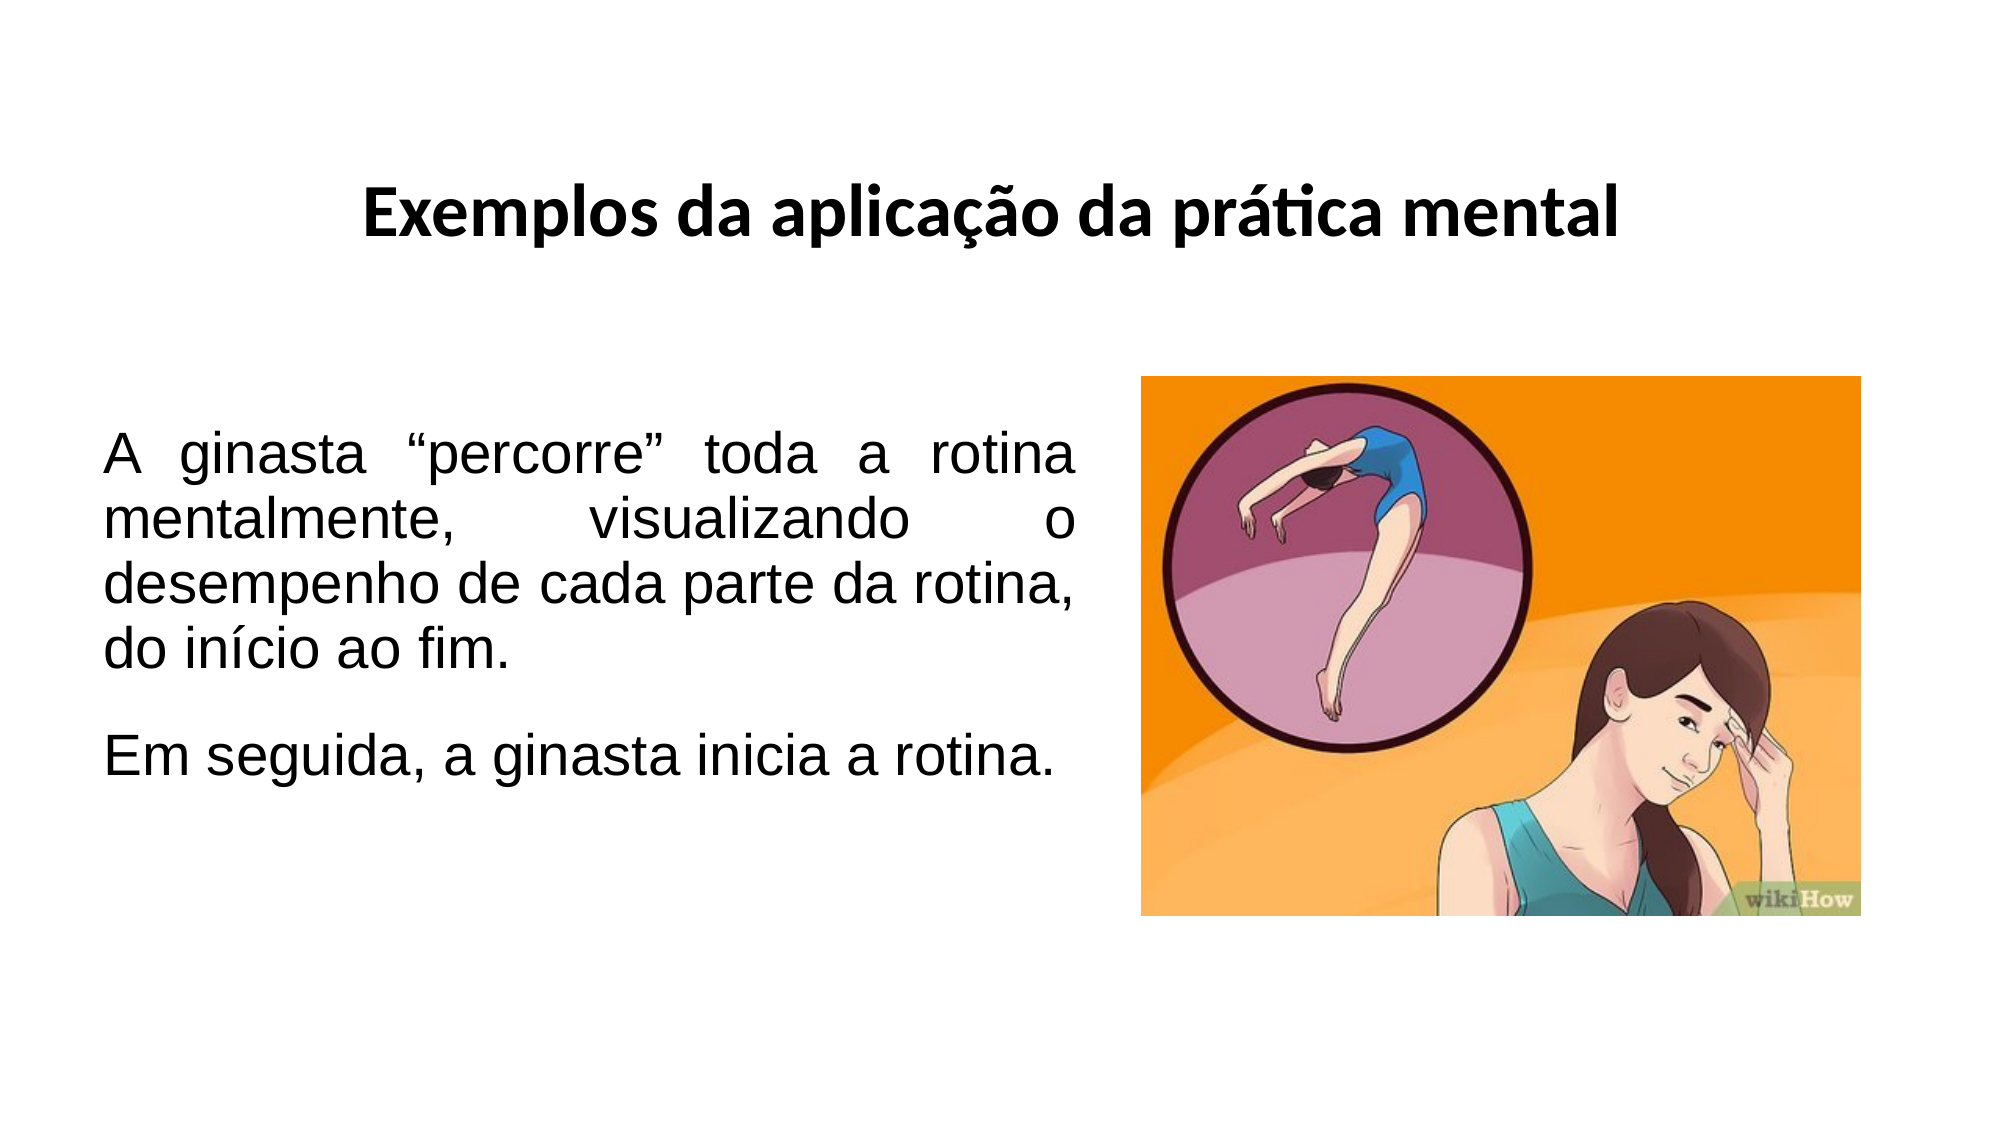

# Exemplos da aplicação da prática mental
A ginasta “percorre” toda a rotina mentalmente, visualizando o desempenho de cada parte da rotina, do início ao fim.
Em seguida, a ginasta inicia a rotina.